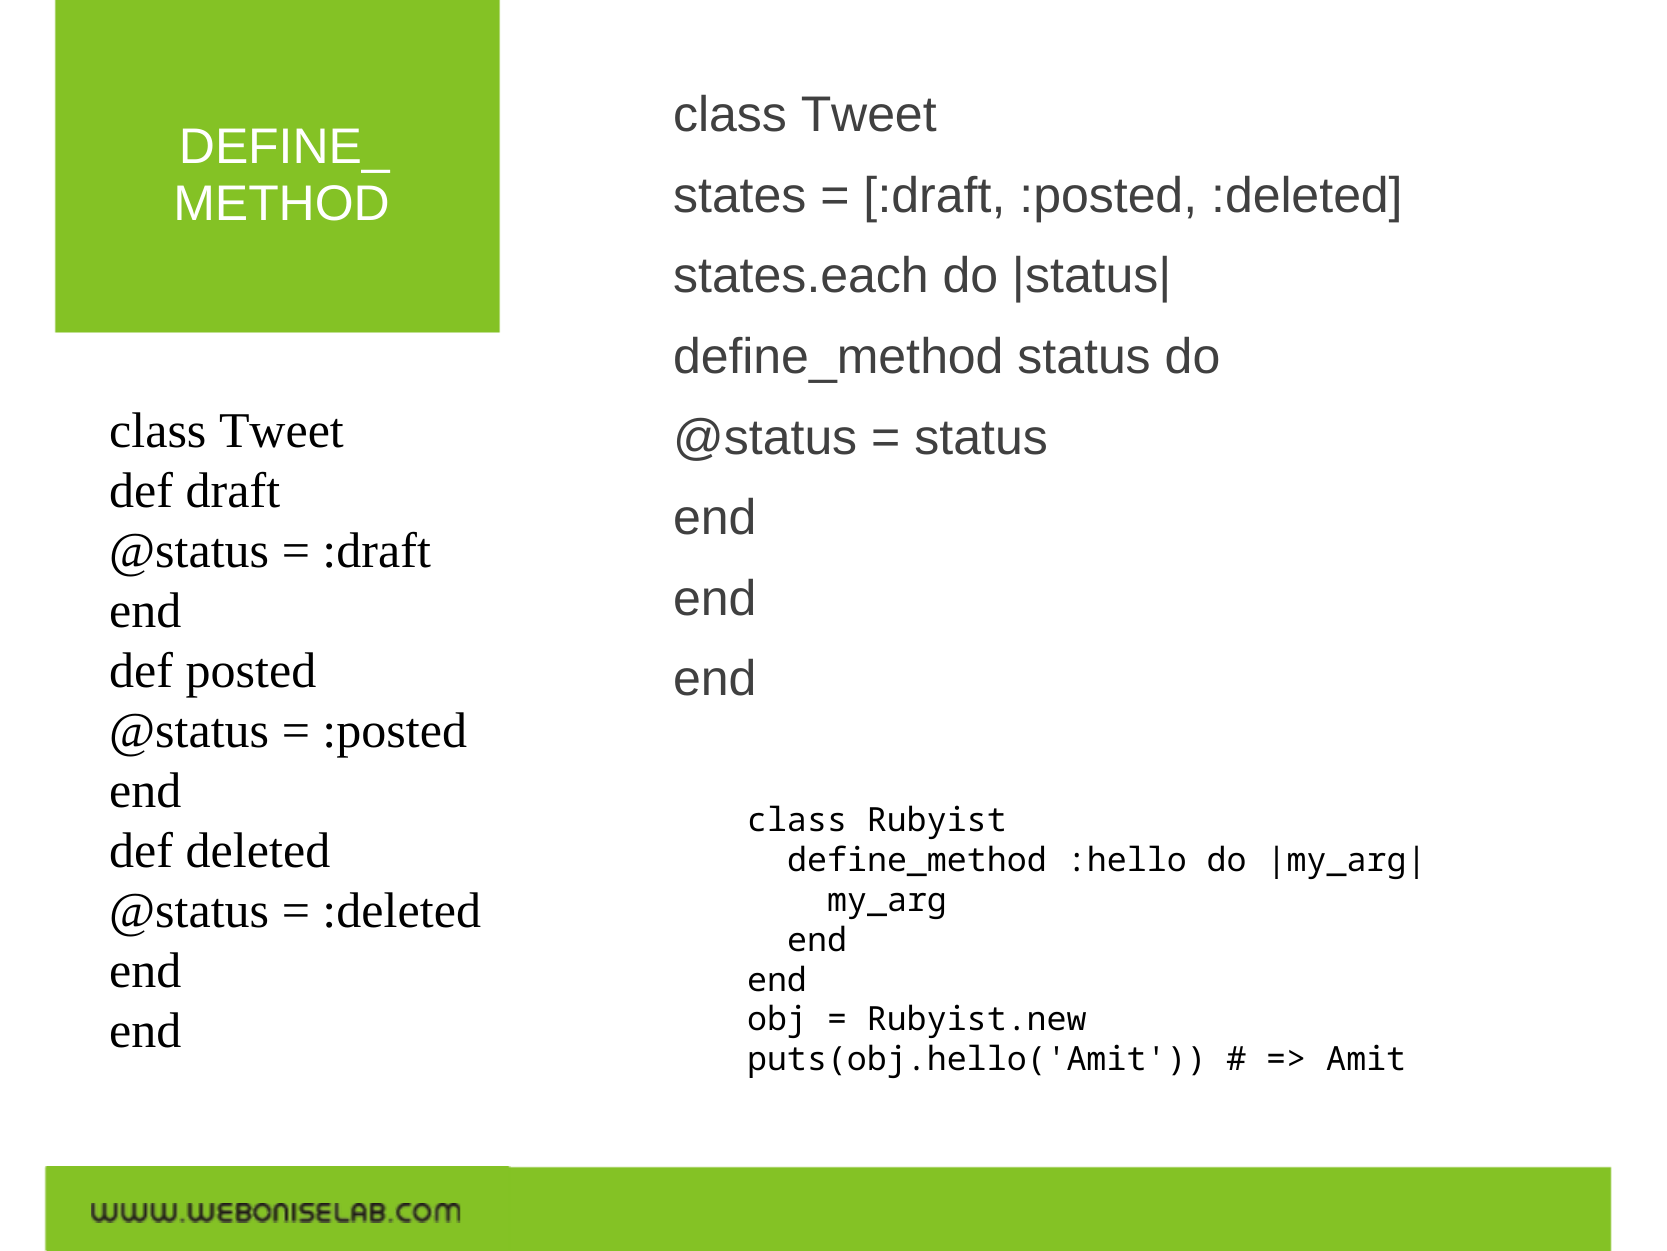

class Tweet
states = [:draft, :posted, :deleted]
states.each do |status|
define_method status do
@status = status
end
end
end
DEFINE_METHOD
class Tweet
def draft
@status = :draft
end
def posted
@status = :posted
end
def deleted
@status = :deleted
end
end
class Rubyist
 define_method :hello do |my_arg|
 my_arg
 end
end
obj = Rubyist.new
puts(obj.hello('Amit')) # => Amit
19/12/11